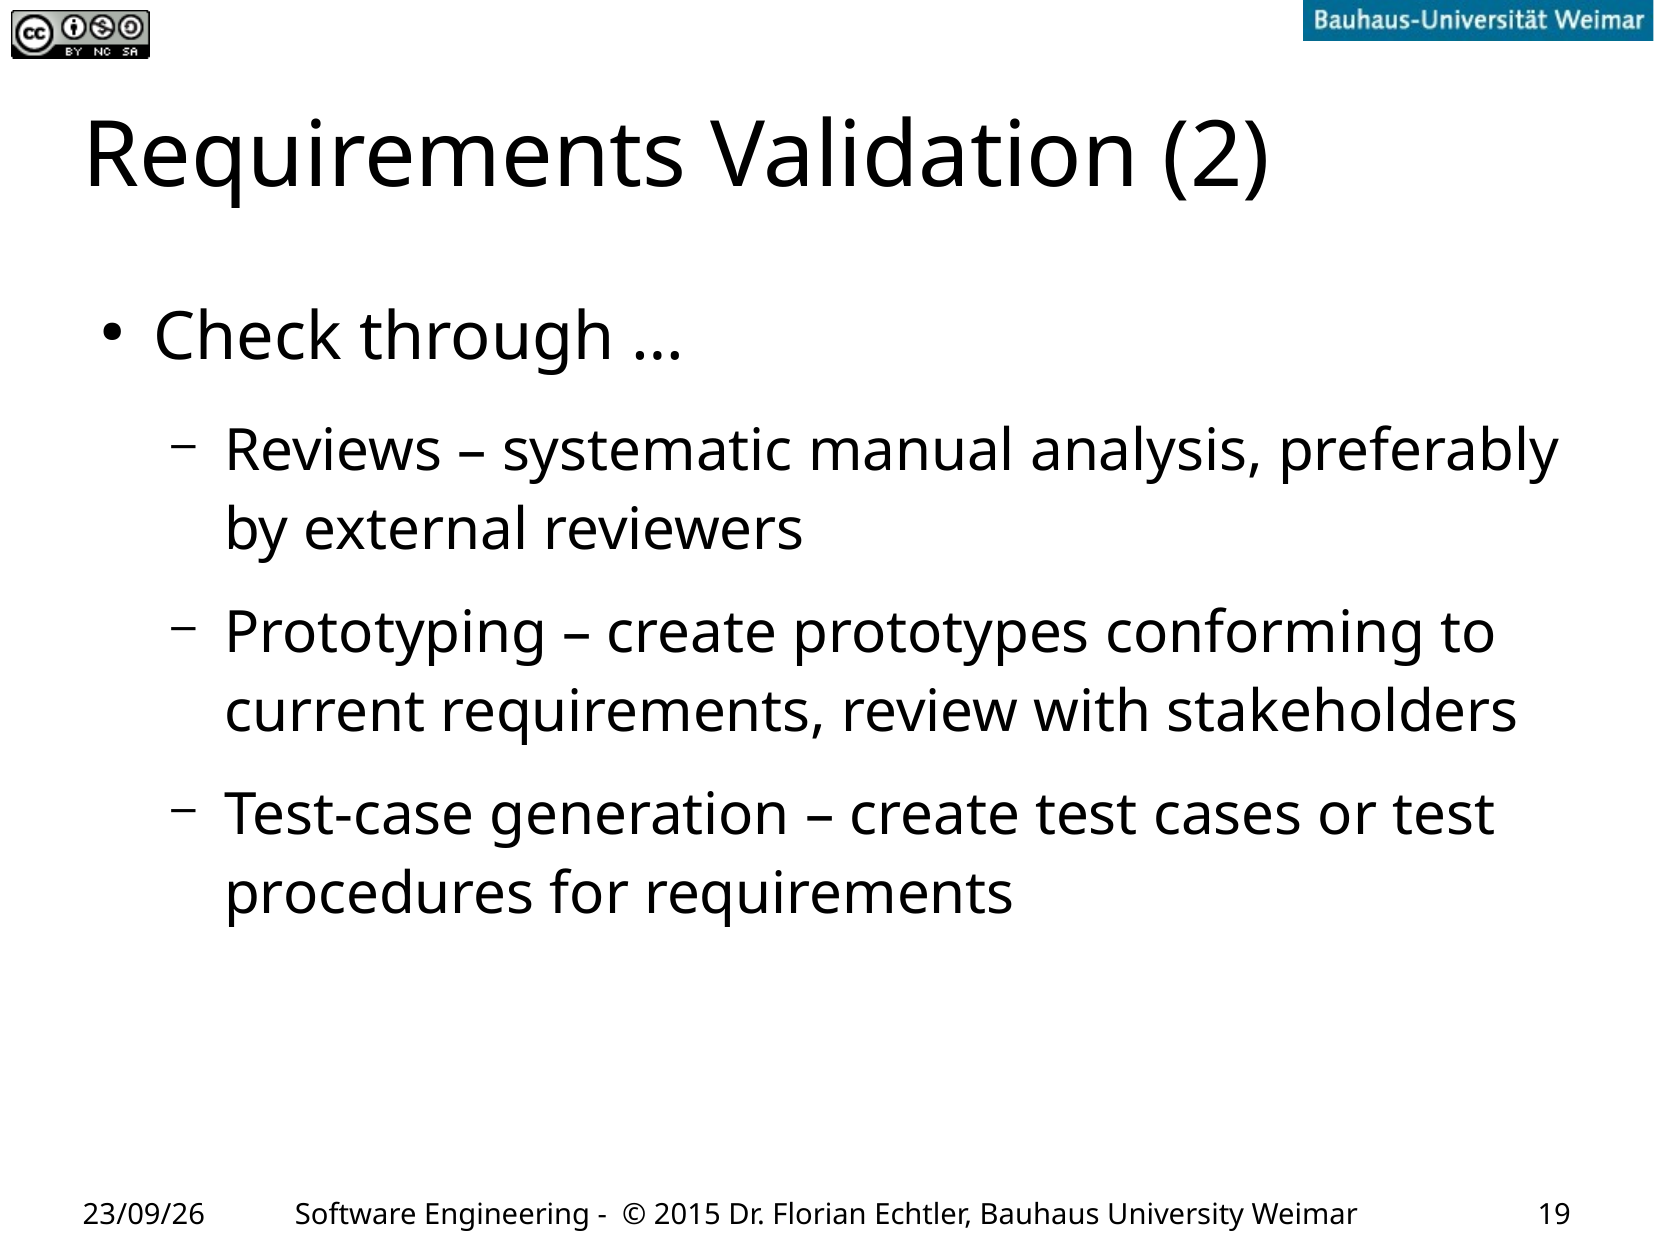

# Requirements Validation (2)
Check through …
Reviews – systematic manual analysis, preferably by external reviewers
Prototyping – create prototypes conforming to current requirements, review with stakeholders
Test-case generation – create test cases or test procedures for requirements
Software Engineering - © 2015 Dr. Florian Echtler, Bauhaus University Weimar
19